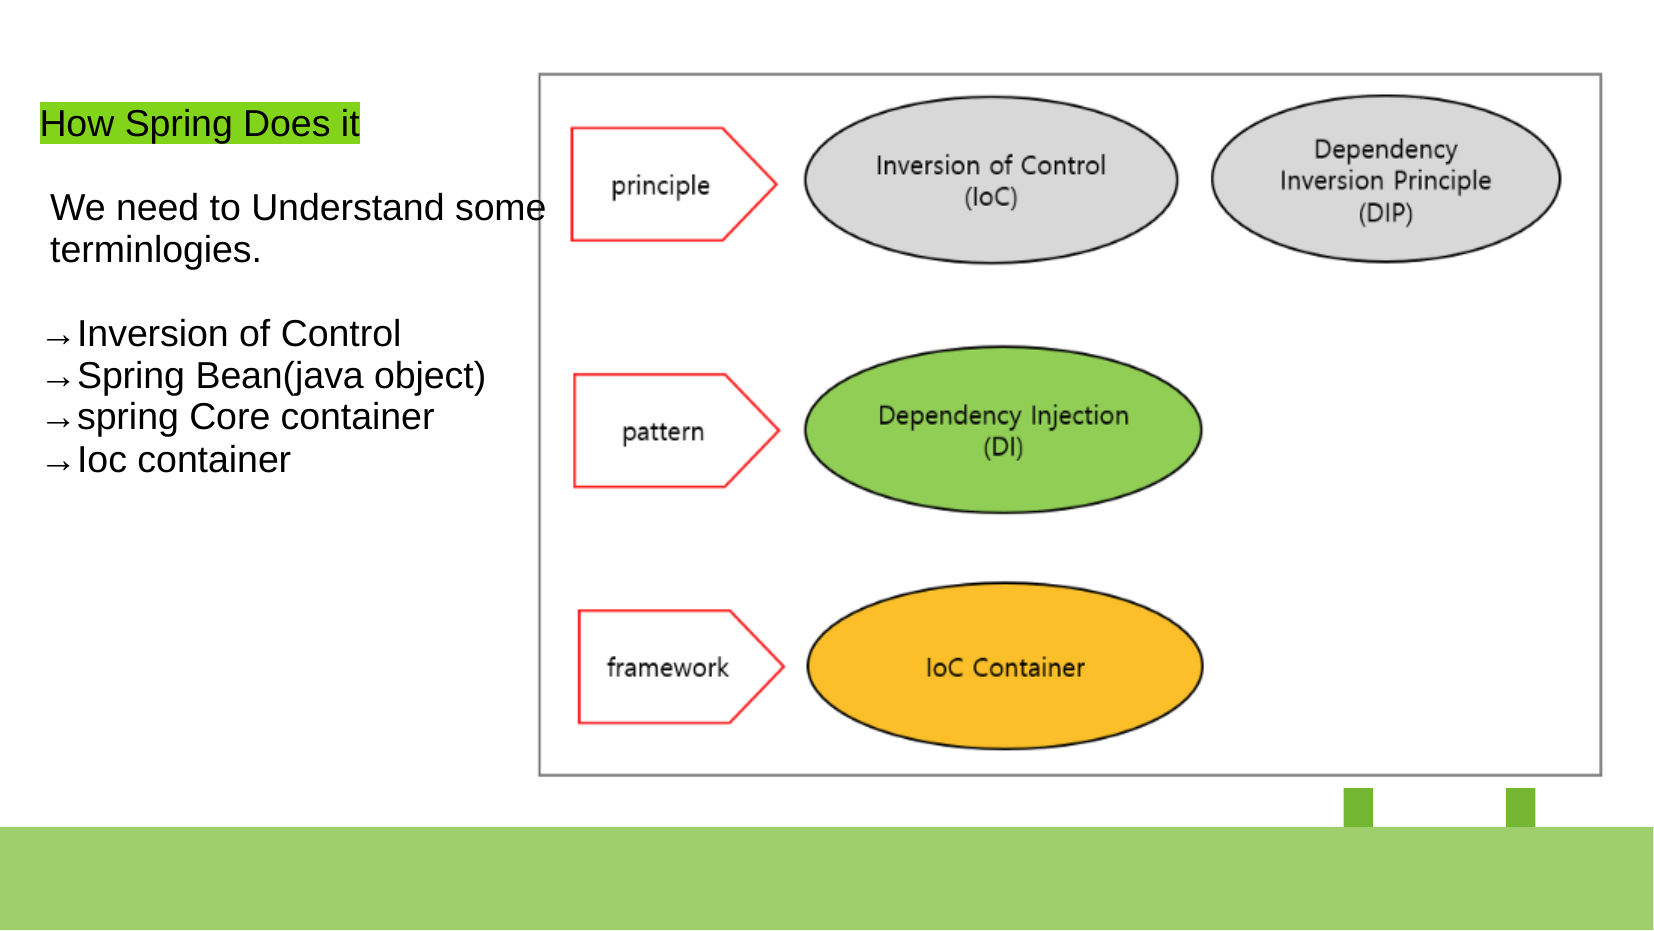

How Spring Does it
 We need to Understand some
 terminlogies.
→Inversion of Control
→Spring Bean(java object)
→spring Core container
→Ioc container